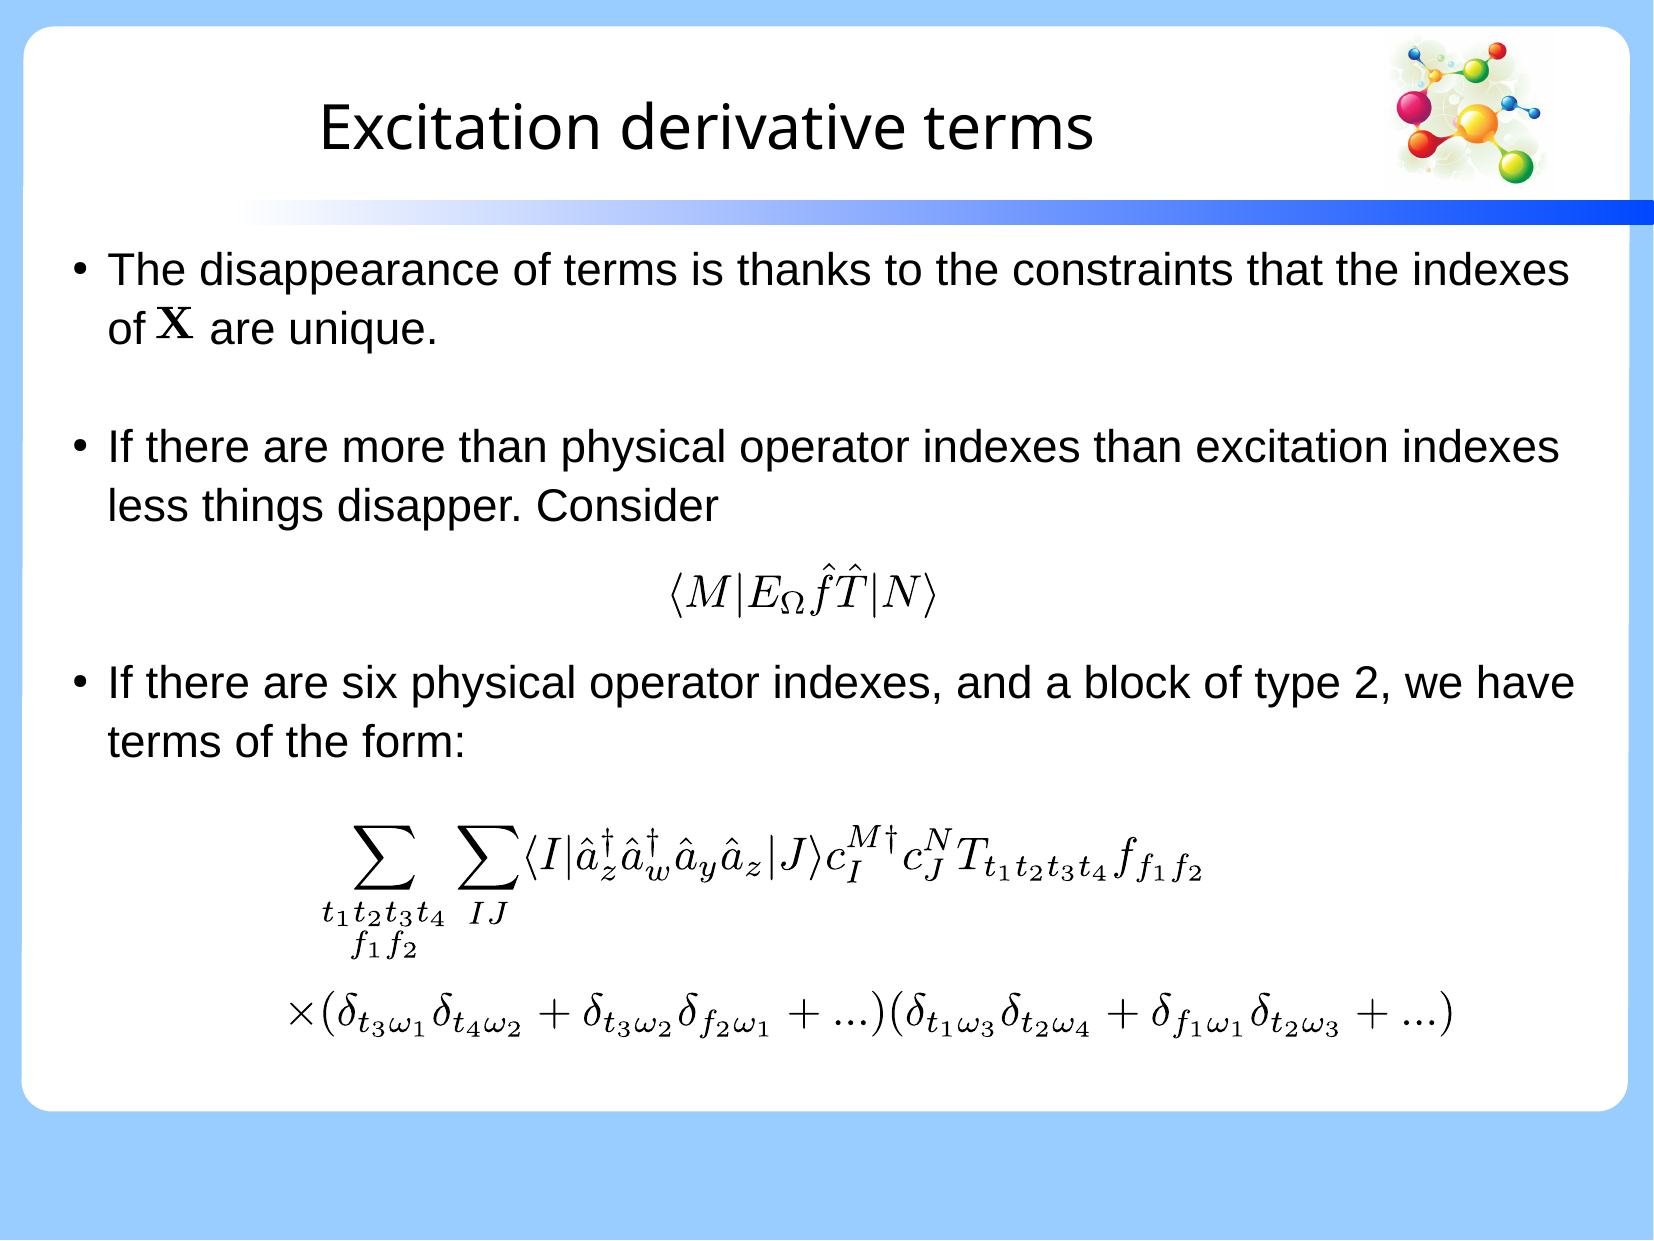

# Excitation derivative terms
The disappearance of terms is thanks to the constraints that the indexes of are unique.
If there are more than physical operator indexes than excitation indexes less things disapper. Consider
If there are six physical operator indexes, and a block of type 2, we have terms of the form: